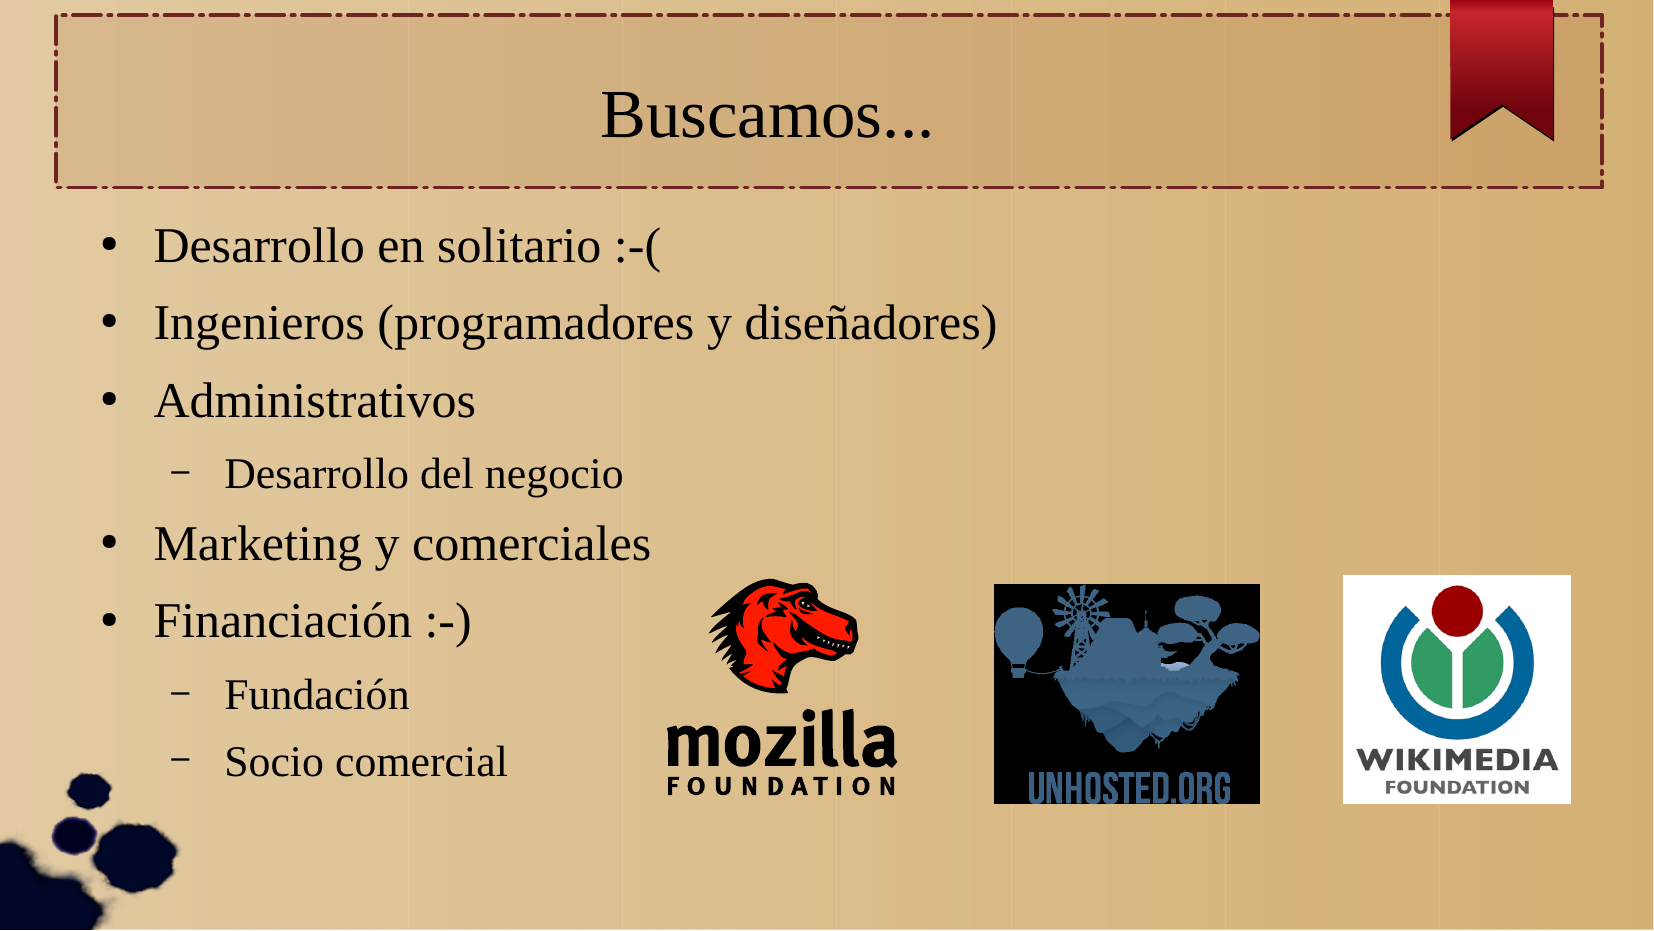

# Buscamos...
Desarrollo en solitario :-(
Ingenieros (programadores y diseñadores)
Administrativos
Desarrollo del negocio
Marketing y comerciales
Financiación :-)
Fundación
Socio comercial